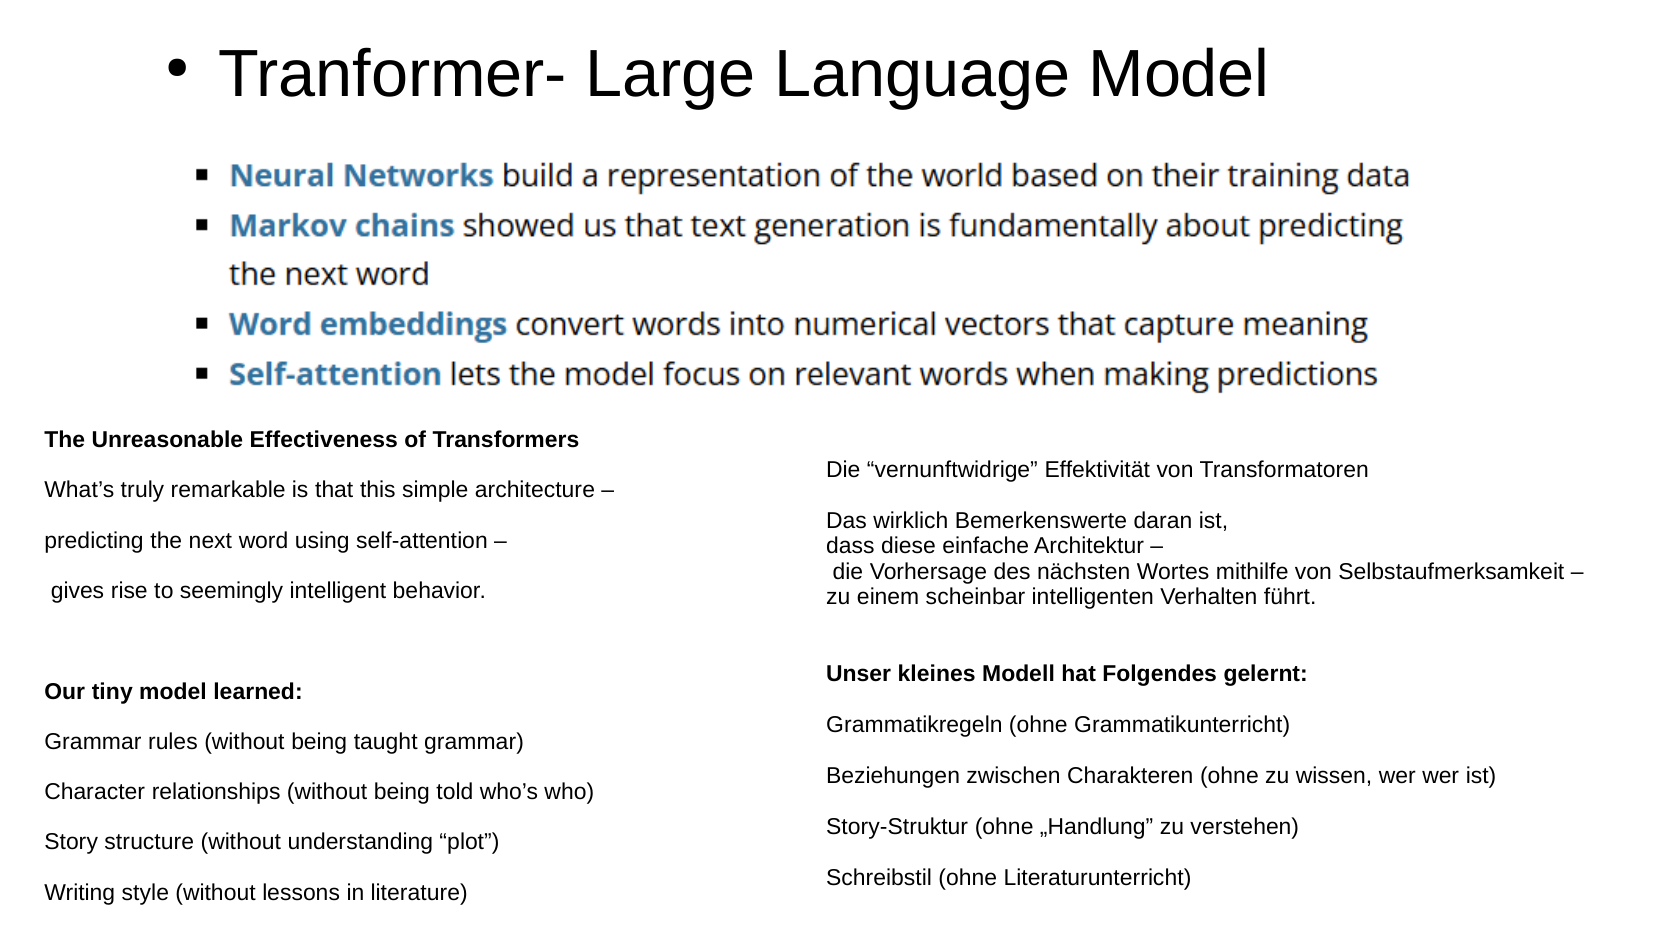

# Tranformer- Large Language Model
The Unreasonable Effectiveness of Transformers
What’s truly remarkable is that this simple architecture –
predicting the next word using self-attention –
 gives rise to seemingly intelligent behavior.
Our tiny model learned:
Grammar rules (without being taught grammar)
Character relationships (without being told who’s who)
Story structure (without understanding “plot”)
Writing style (without lessons in literature)
Die “vernunftwidrige” Effektivität von Transformatoren
Das wirklich Bemerkenswerte daran ist,
dass diese einfache Architektur –
 die Vorhersage des nächsten Wortes mithilfe von Selbstaufmerksamkeit –
zu einem scheinbar intelligenten Verhalten führt.
Unser kleines Modell hat Folgendes gelernt:
Grammatikregeln (ohne Grammatikunterricht)
Beziehungen zwischen Charakteren (ohne zu wissen, wer wer ist)
Story-Struktur (ohne „Handlung” zu verstehen)
Schreibstil (ohne Literaturunterricht)